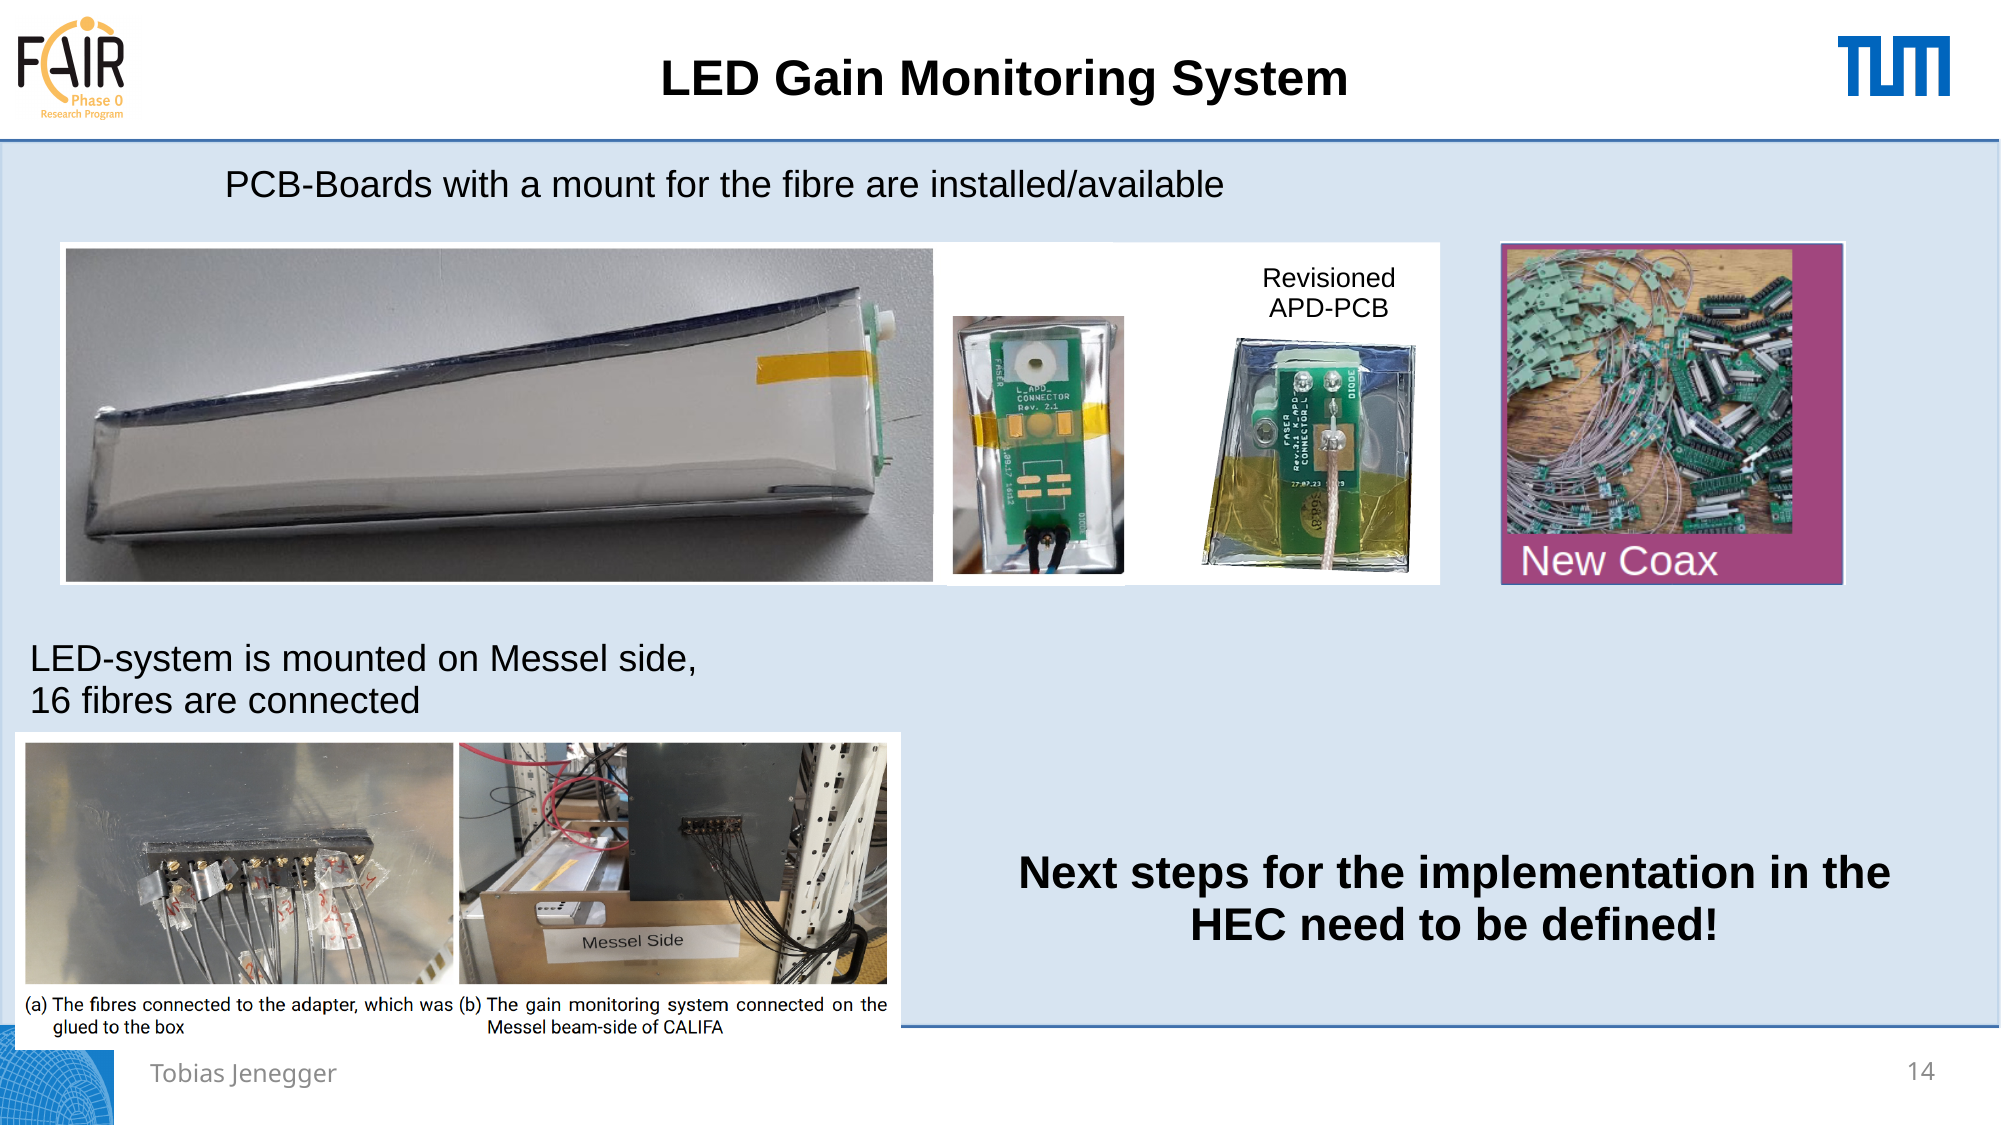

LED Gain Monitoring System
PCB-Boards with a mount for the fibre are installed/available
Revisioned APD-PCB
LED-system is mounted on Messel side,
16 fibres are connected
Next steps for the implementation in the HEC need to be defined!
14